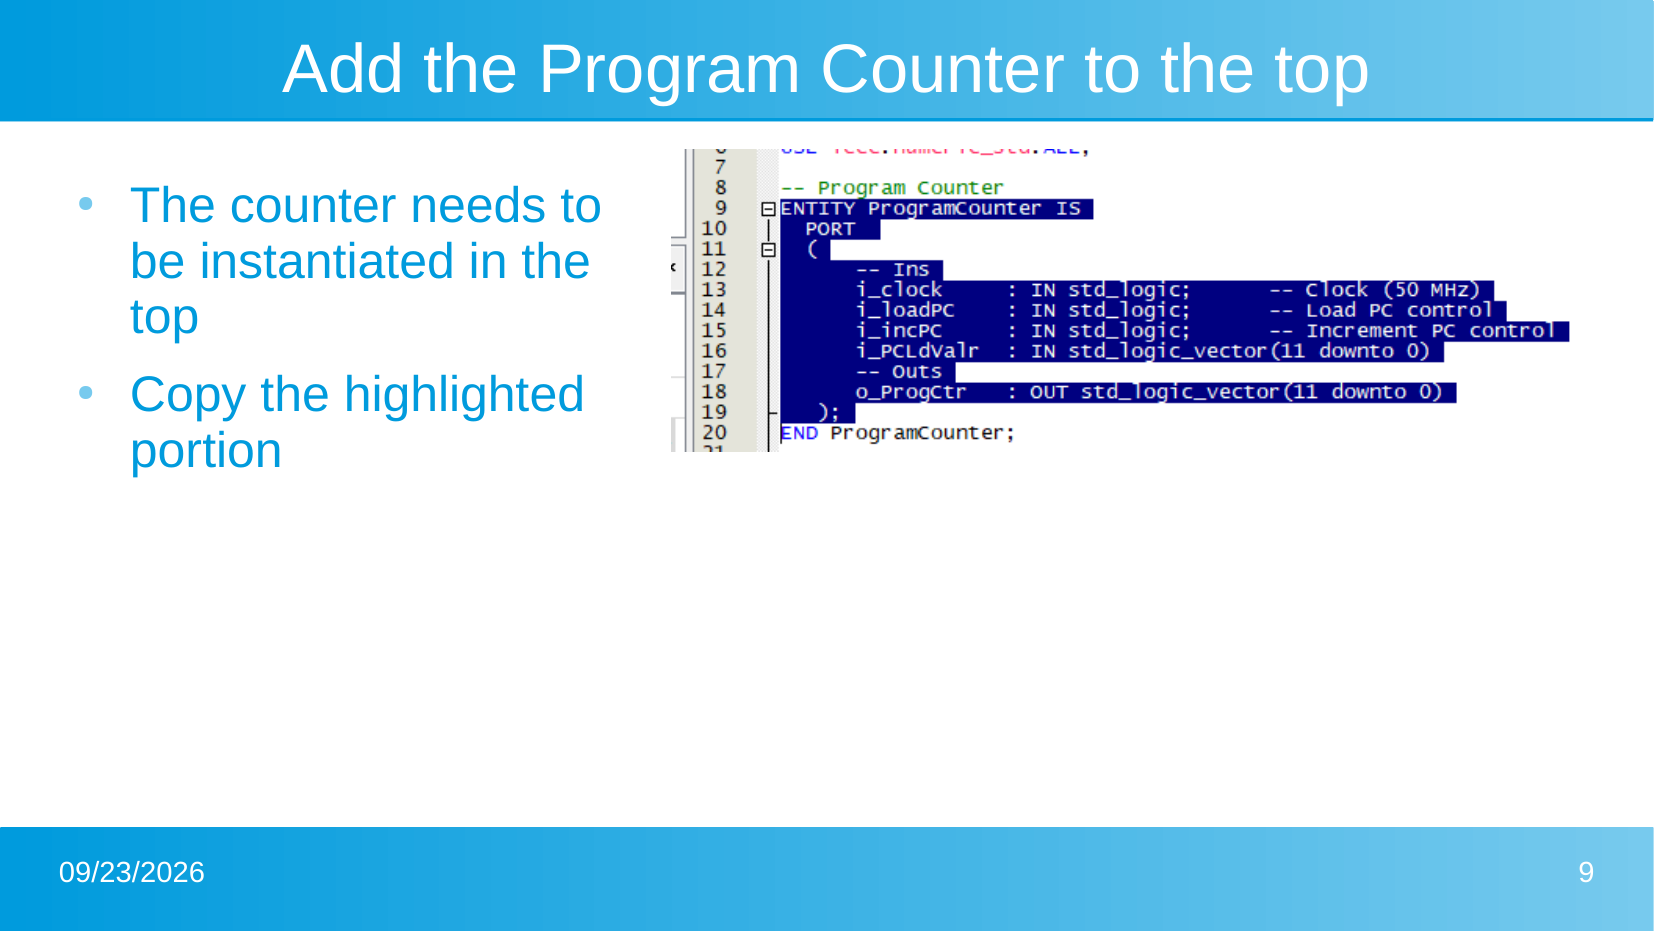

# Add the Program Counter to the top
The counter needs to be instantiated in the top
Copy the highlighted portion
9